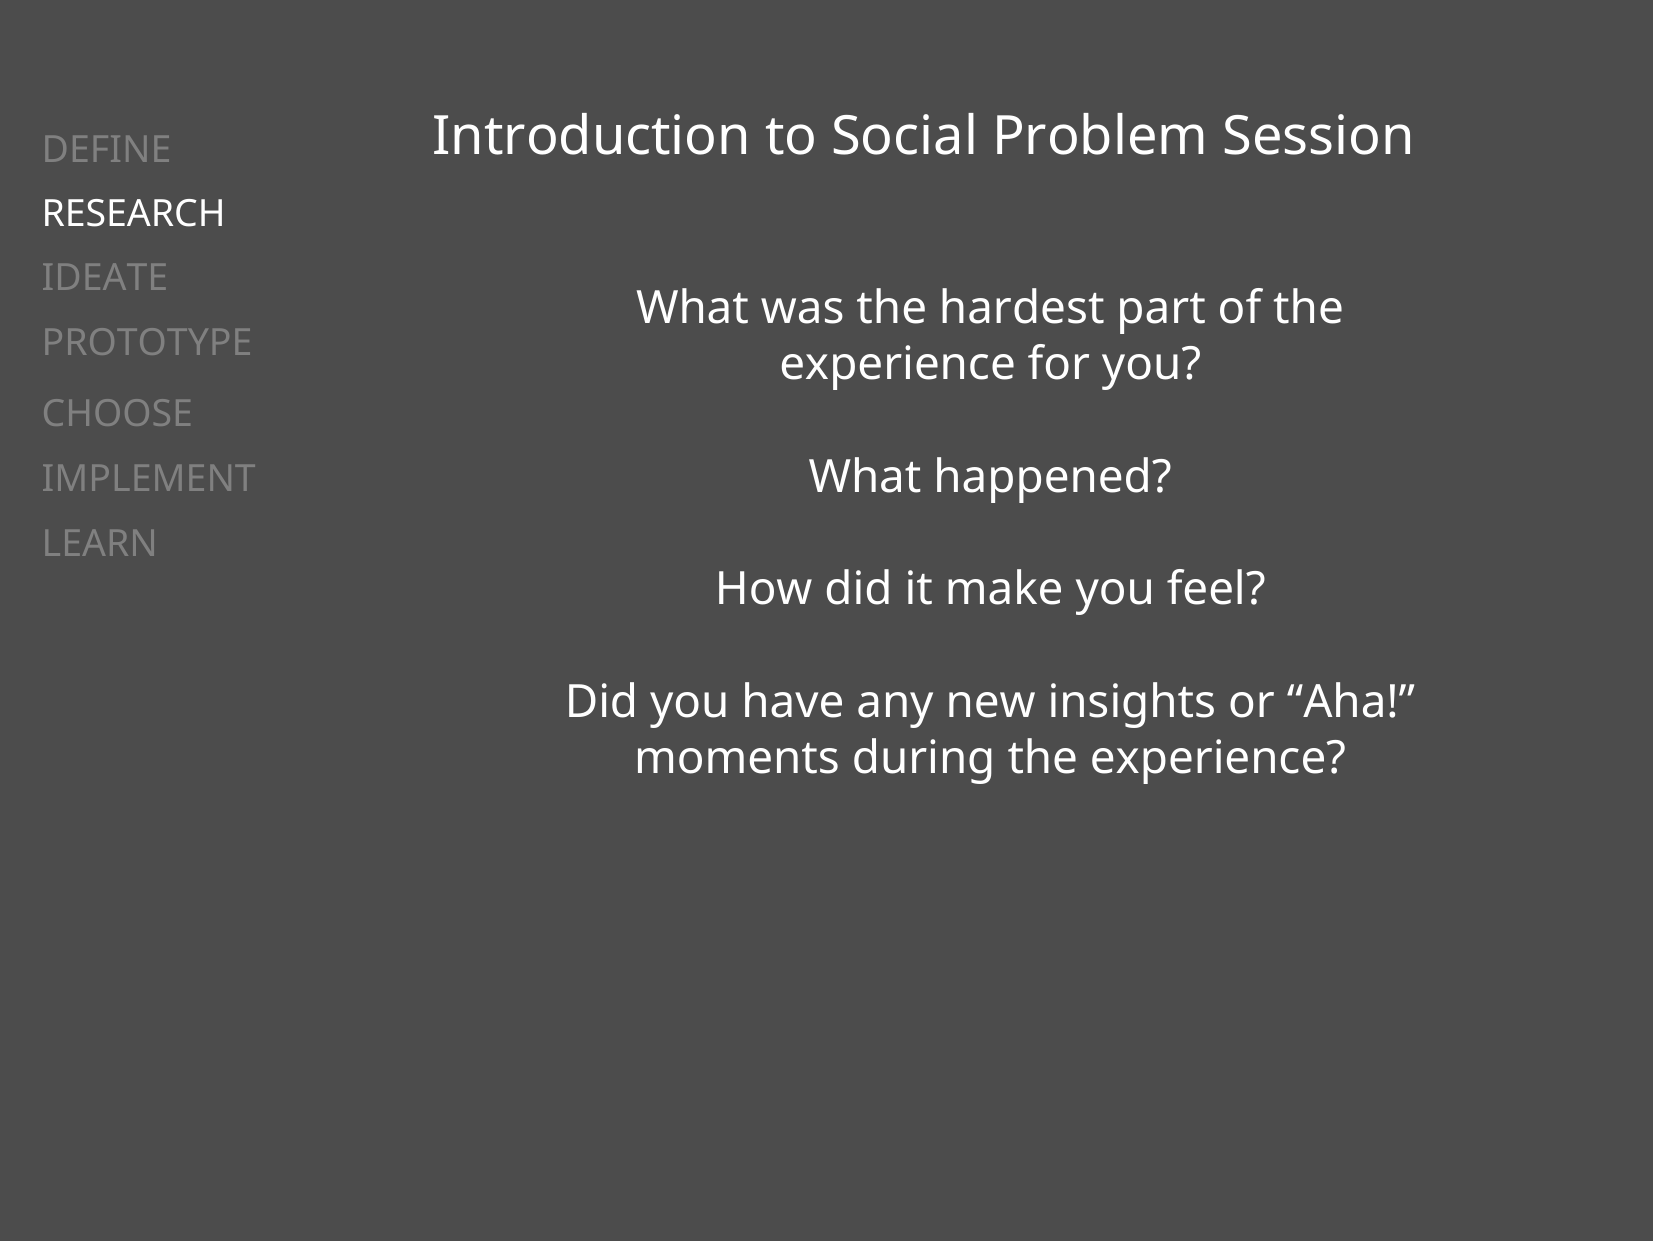

# DEFINE
Introduction to Social Problem Session
RESEARCH
IDEATE
What was the hardest part of the experience for you?
What happened?
How did it make you feel?
Did you have any new insights or “Aha!” moments during the experience?
PROTOTYPE
CHOOSE
IMPLEMENT
LEARN